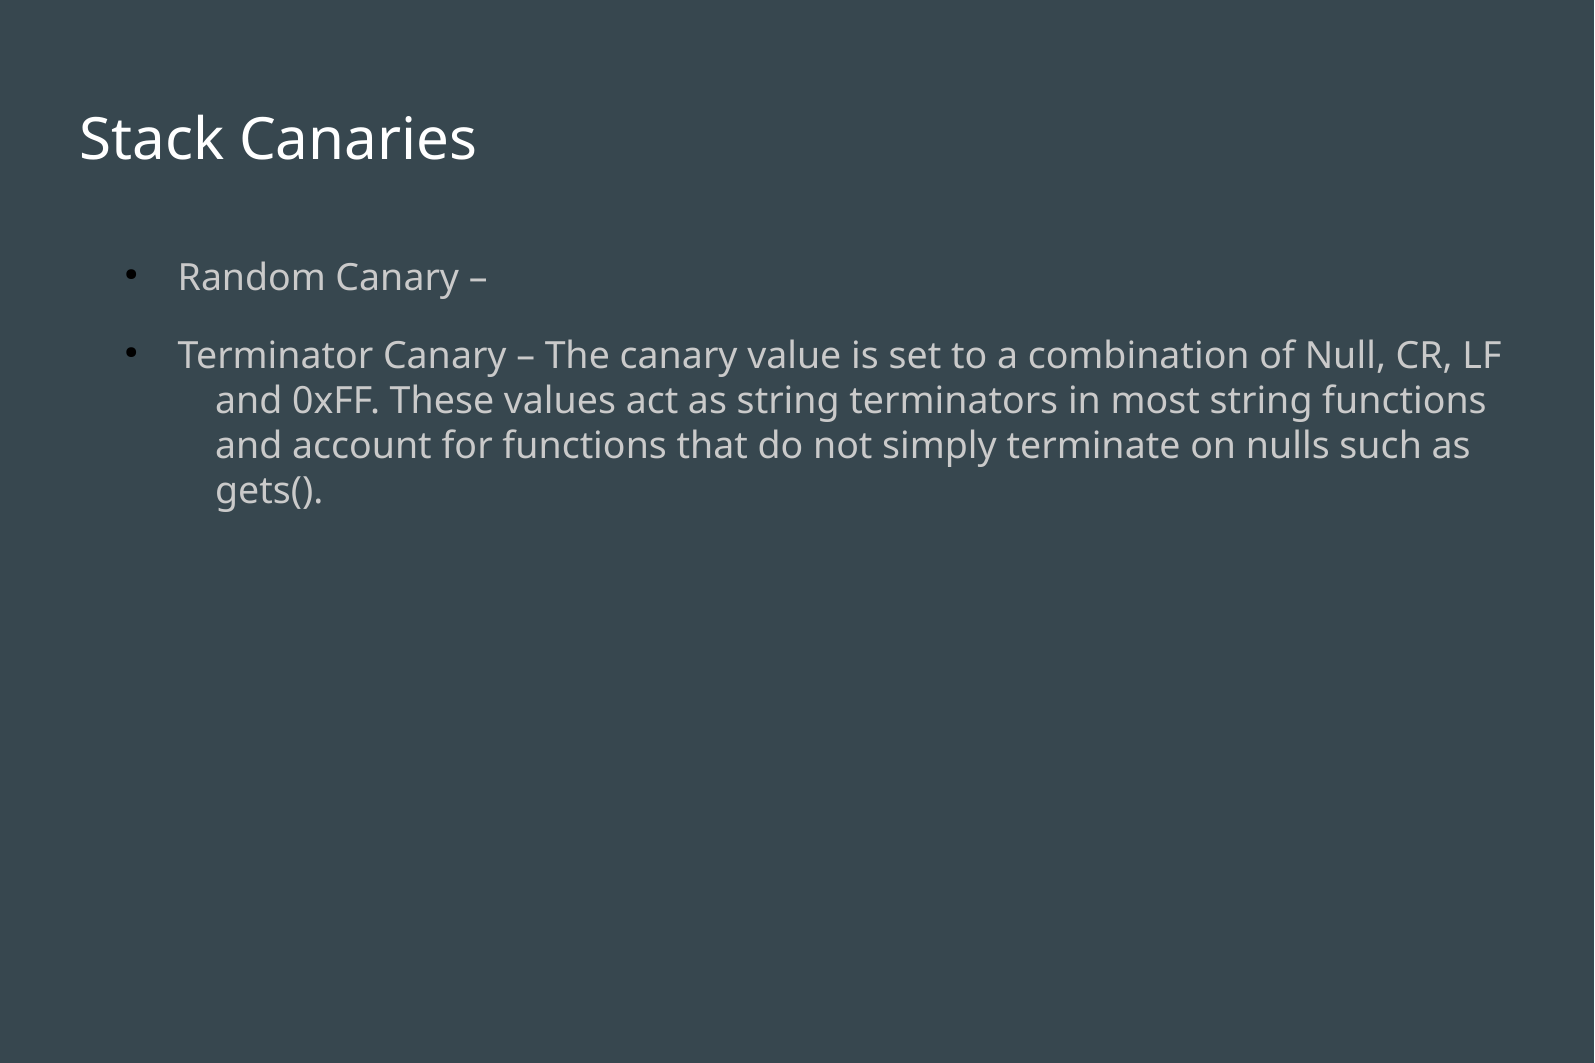

# Stack Canaries
Random Canary –
Terminator Canary – The canary value is set to a combination of Null, CR, LF and 0xFF. These values act as string terminators in most string functions and account for functions that do not simply terminate on nulls such as gets().